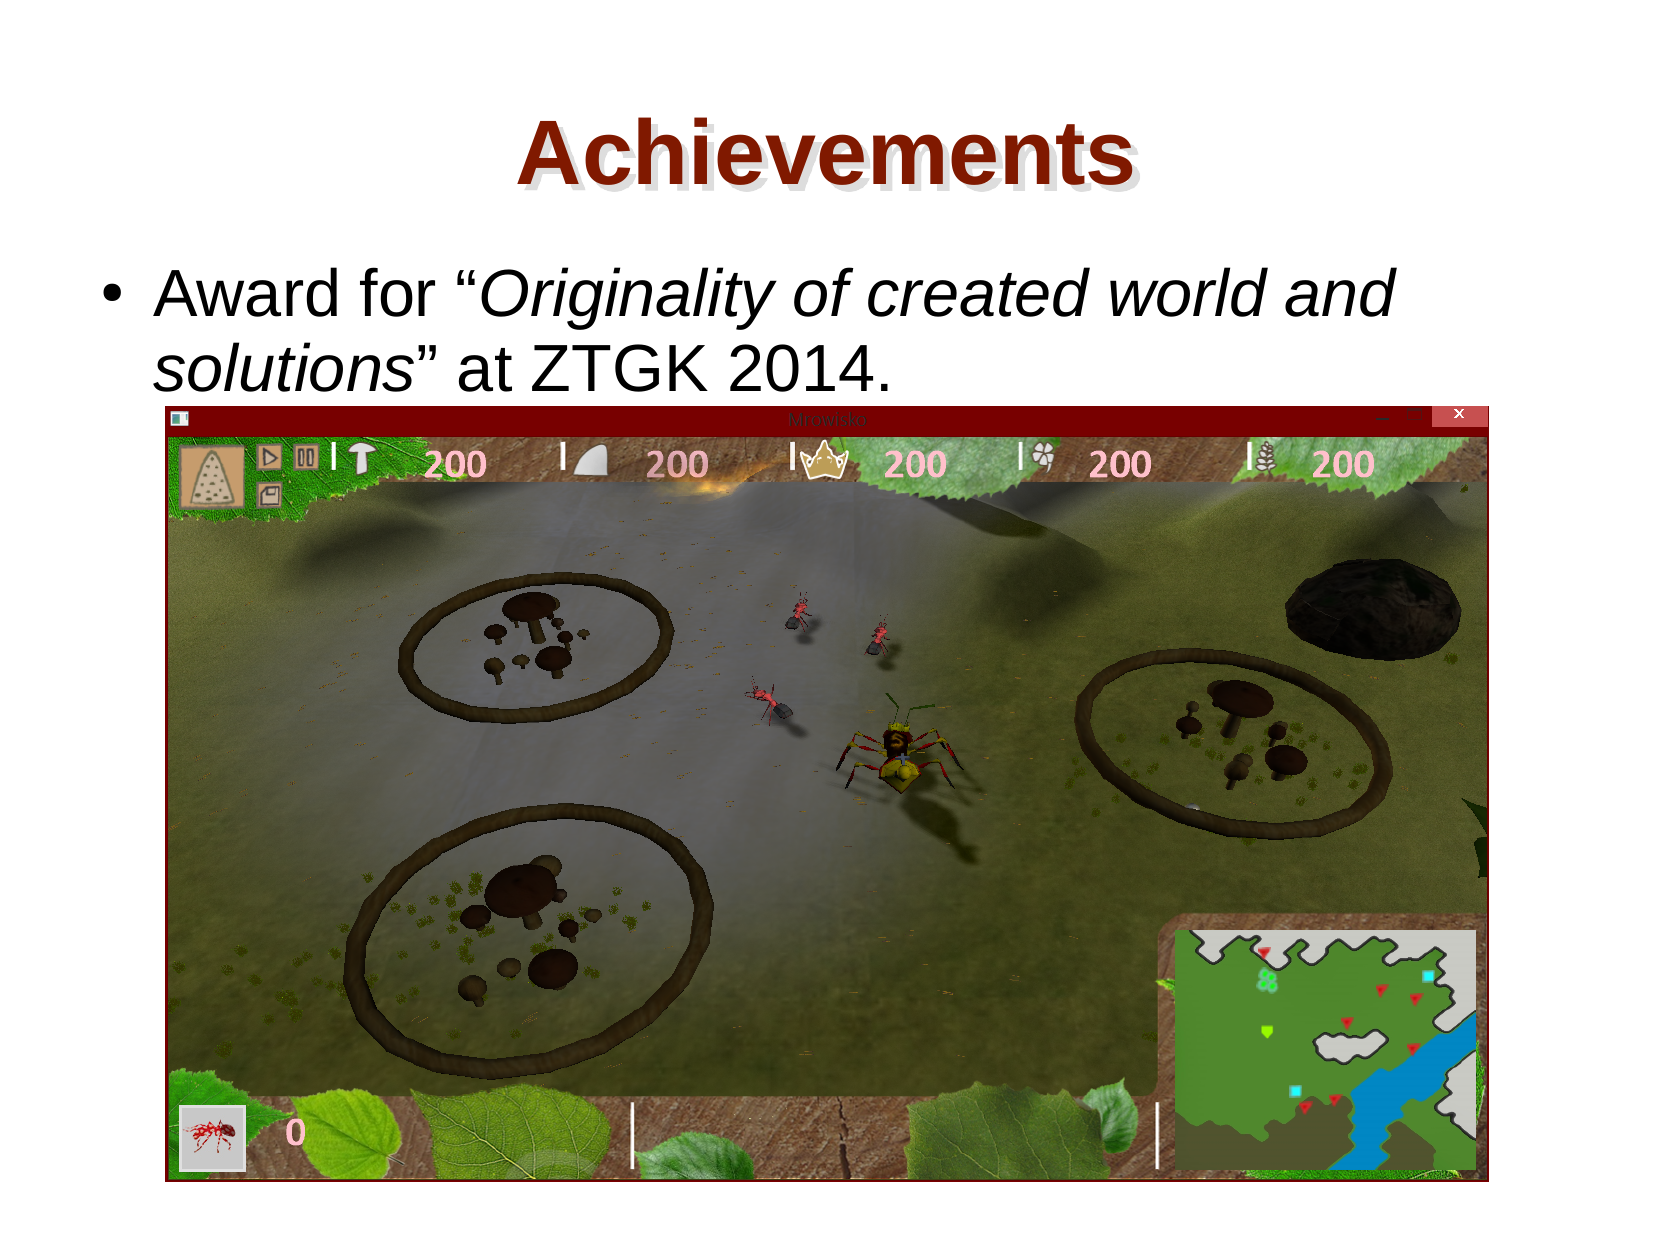

# Achievements
Award for “Originality of created world and solutions” at ZTGK 2014.